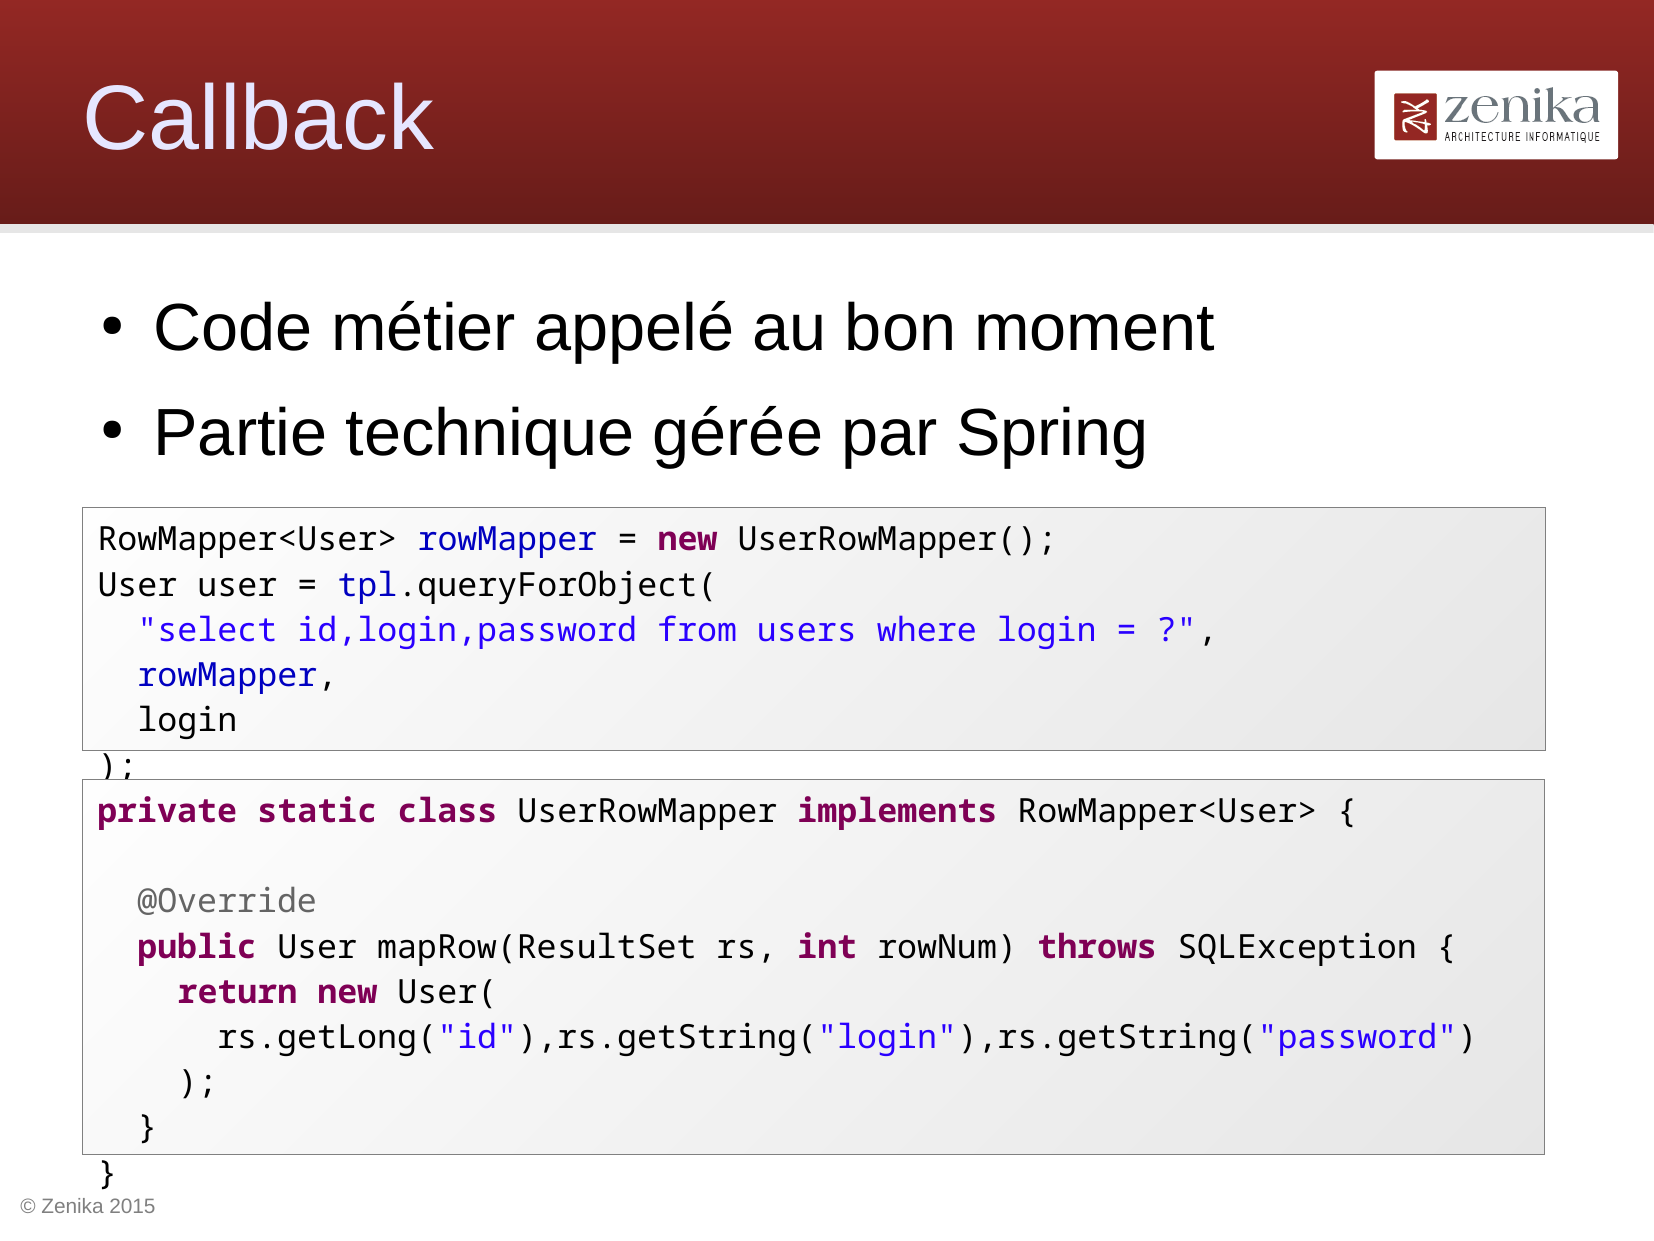

# Callback
Code métier appelé au bon moment
Partie technique gérée par Spring
RowMapper<User> rowMapper = new UserRowMapper();
User user = tpl.queryForObject(
 "select id,login,password from users where login = ?",
 rowMapper,
 login
);
private static class UserRowMapper implements RowMapper<User> {
 @Override
 public User mapRow(ResultSet rs, int rowNum) throws SQLException {
 return new User(
 rs.getLong("id"),rs.getString("login"),rs.getString("password")
 );
 }
}